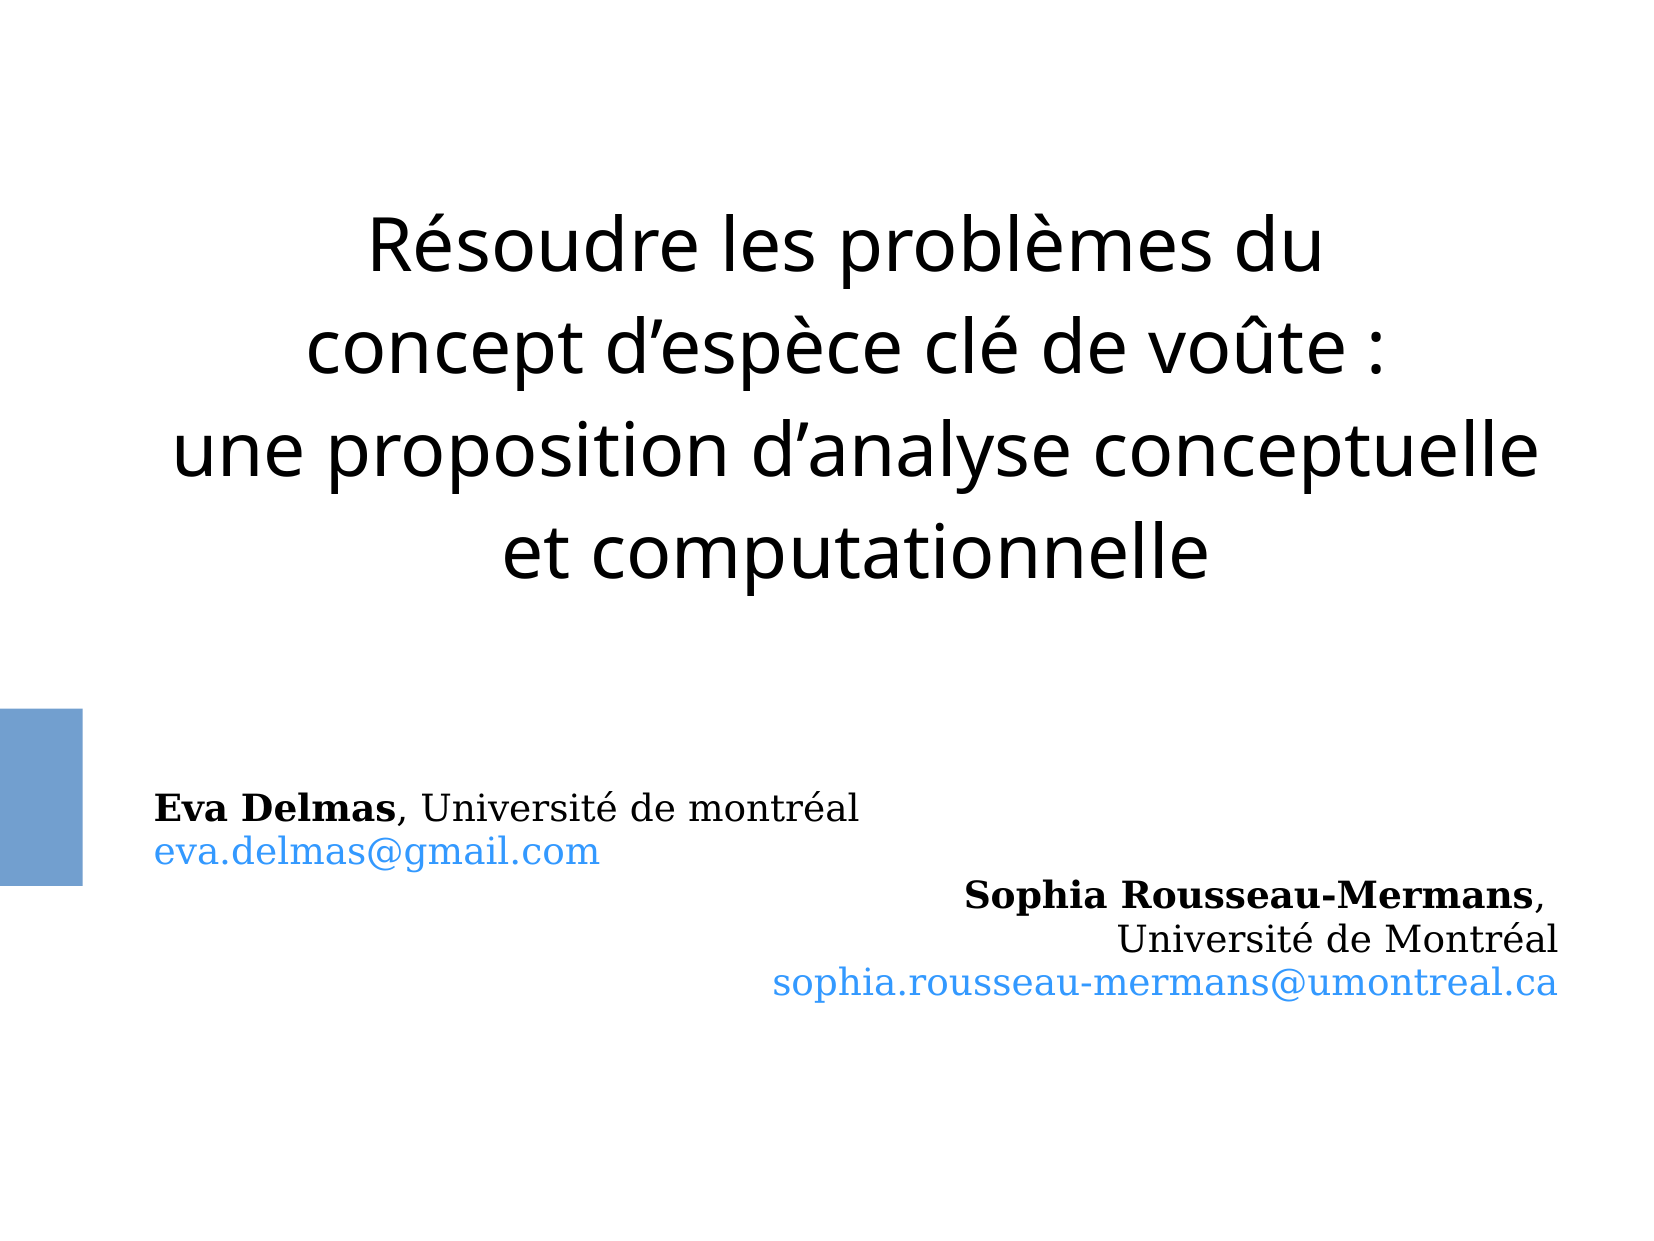

# Résoudre les problèmes du
concept d’espèce clé de voûte :
une proposition d’analyse conceptuelle et computationnelle
Eva Delmas, Université de montréal
eva.delmas@gmail.com
Sophia Rousseau-Mermans,
Université de Montréal
sophia.rousseau-mermans@umontreal.ca